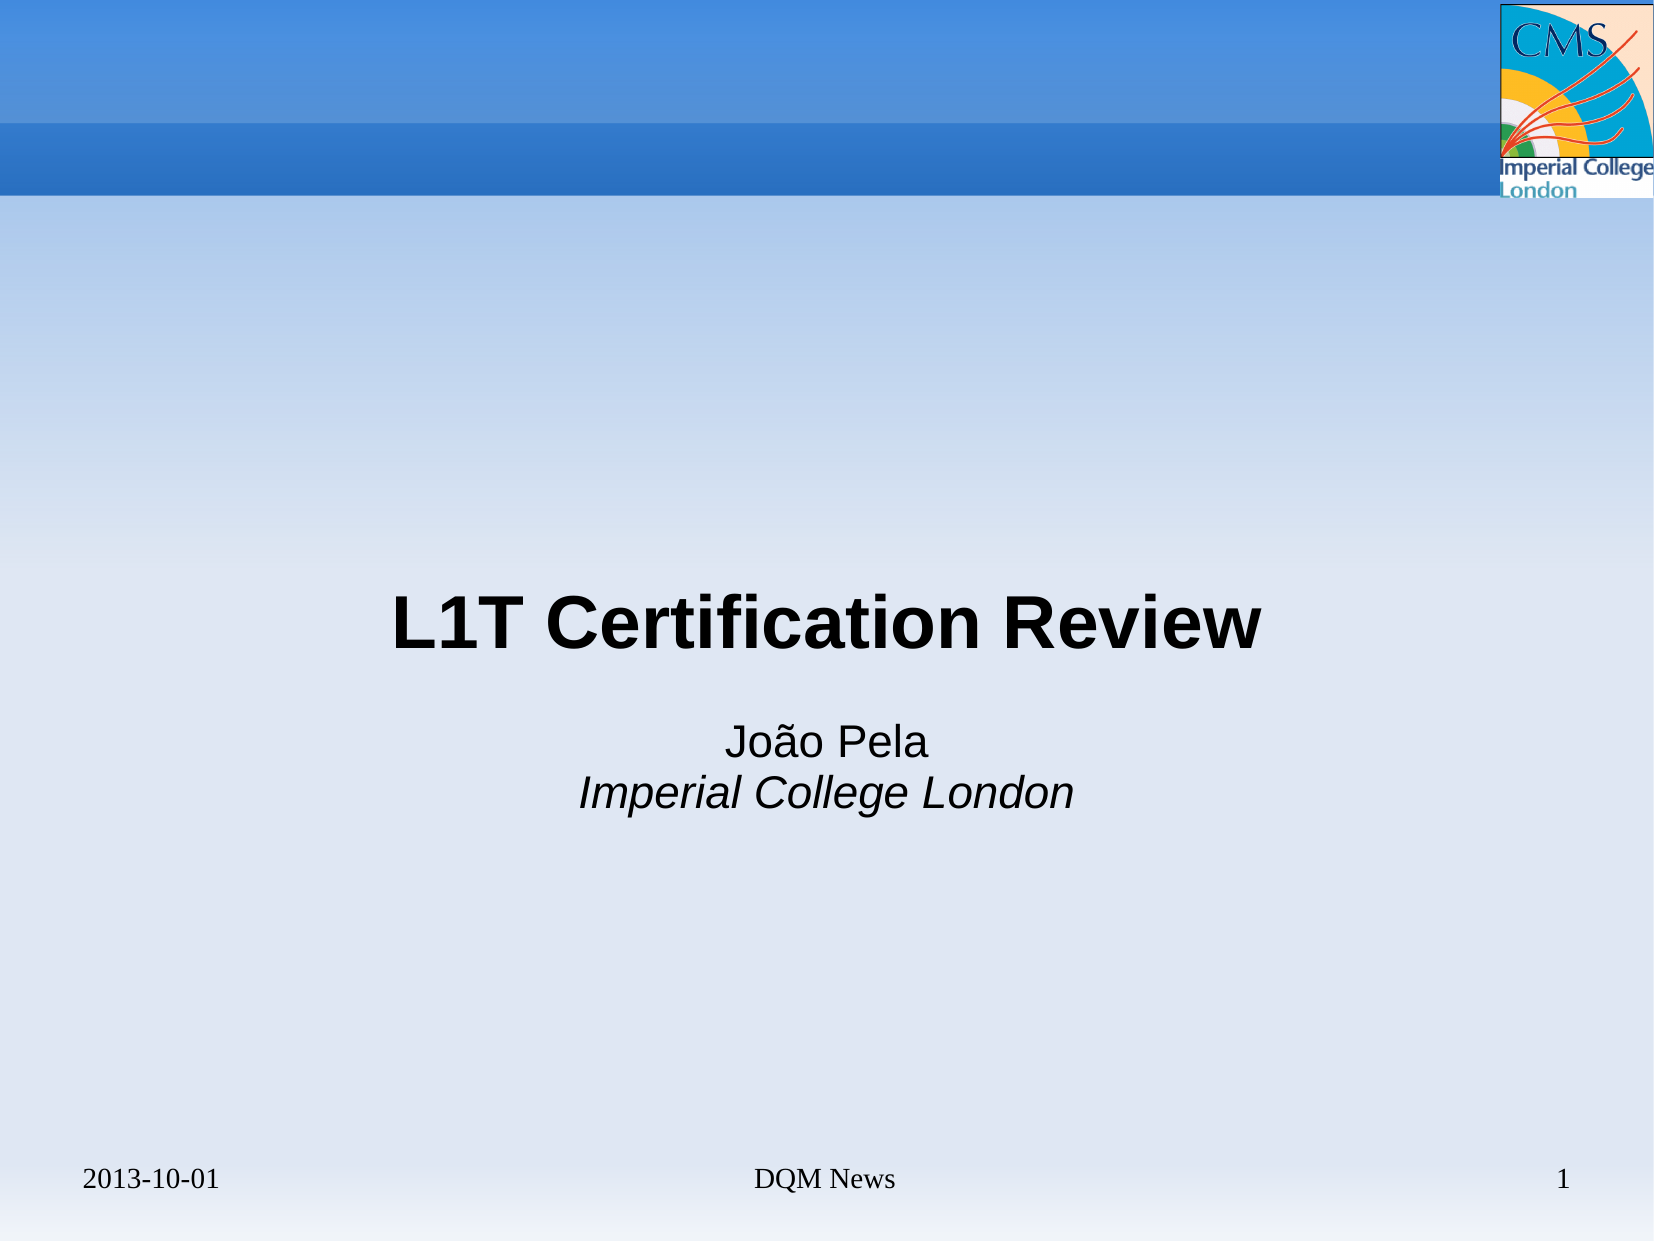

# L1T Certification Review
João Pela
Imperial College London
2013-10-01
DQM News
1